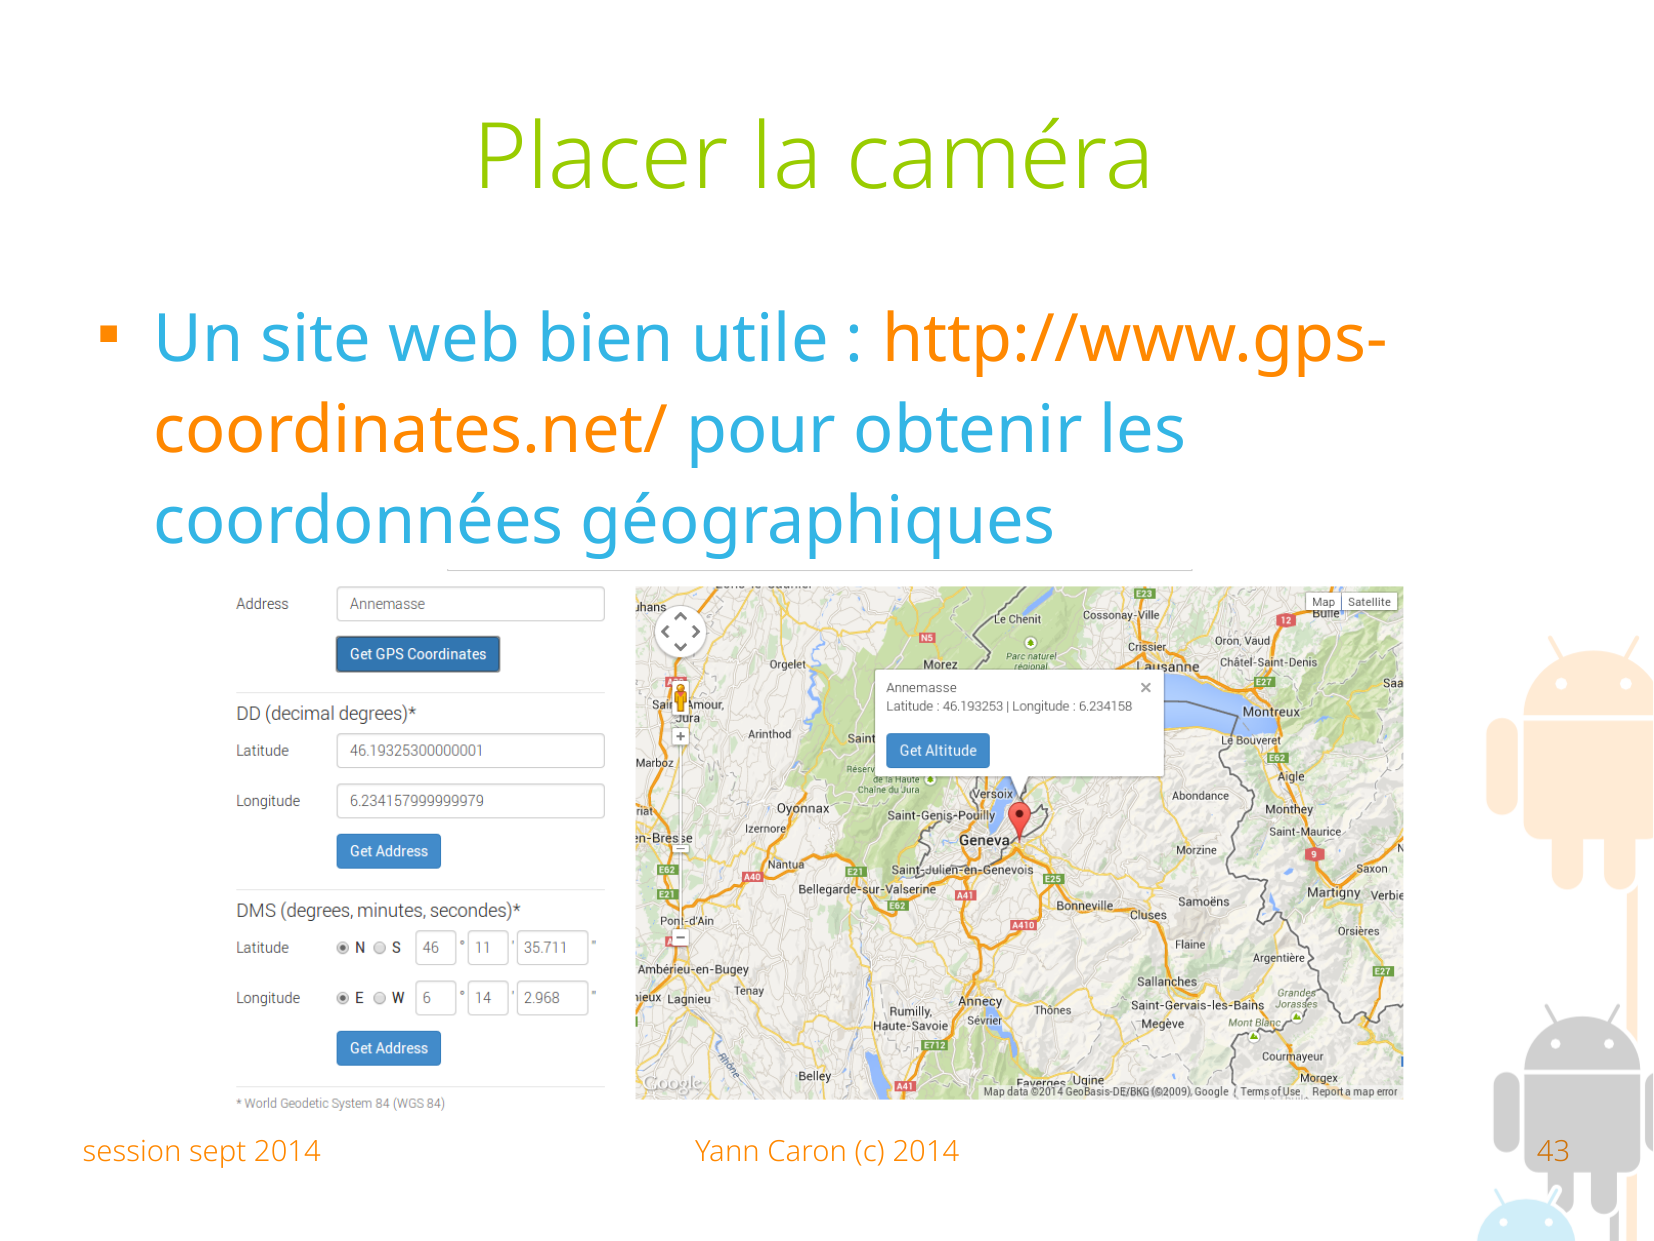

# Placer la caméra
Un site web bien utile : http://www.gps-coordinates.net/ pour obtenir les coordonnées géographiques
session sept 2014
Yann Caron (c) 2014
43